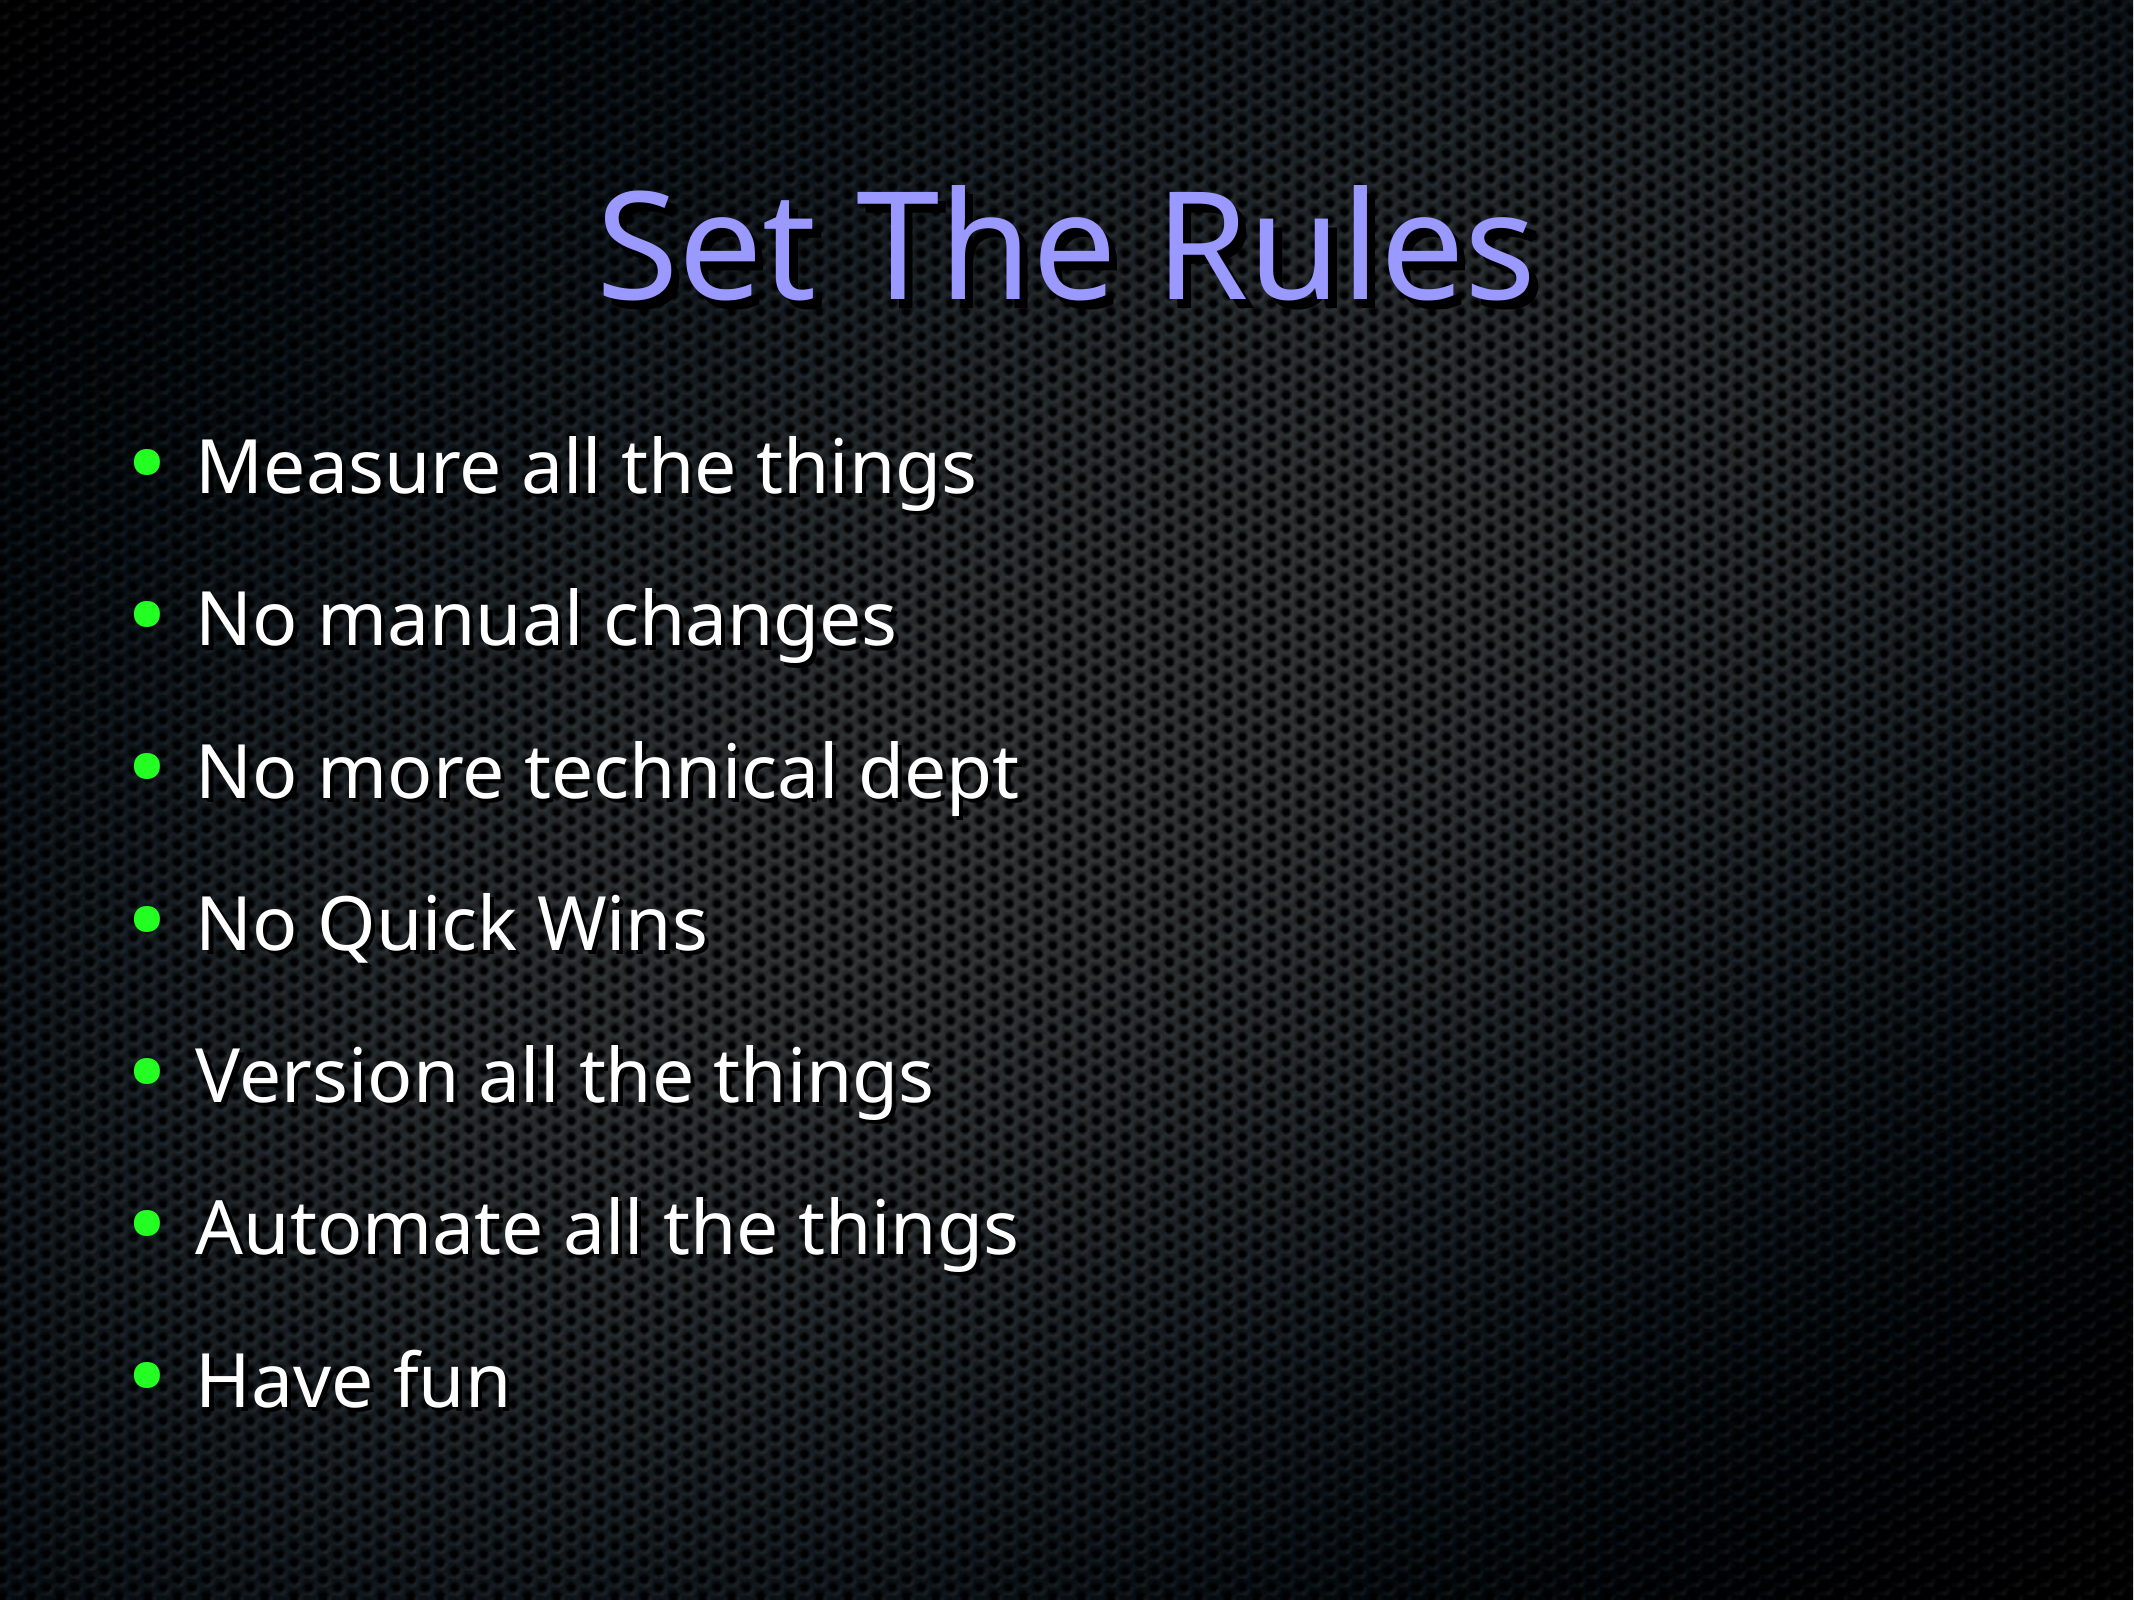

# Set The Rules
Measure all the things
No manual changes
No more technical dept
No Quick Wins
Version all the things
Automate all the things
Have fun